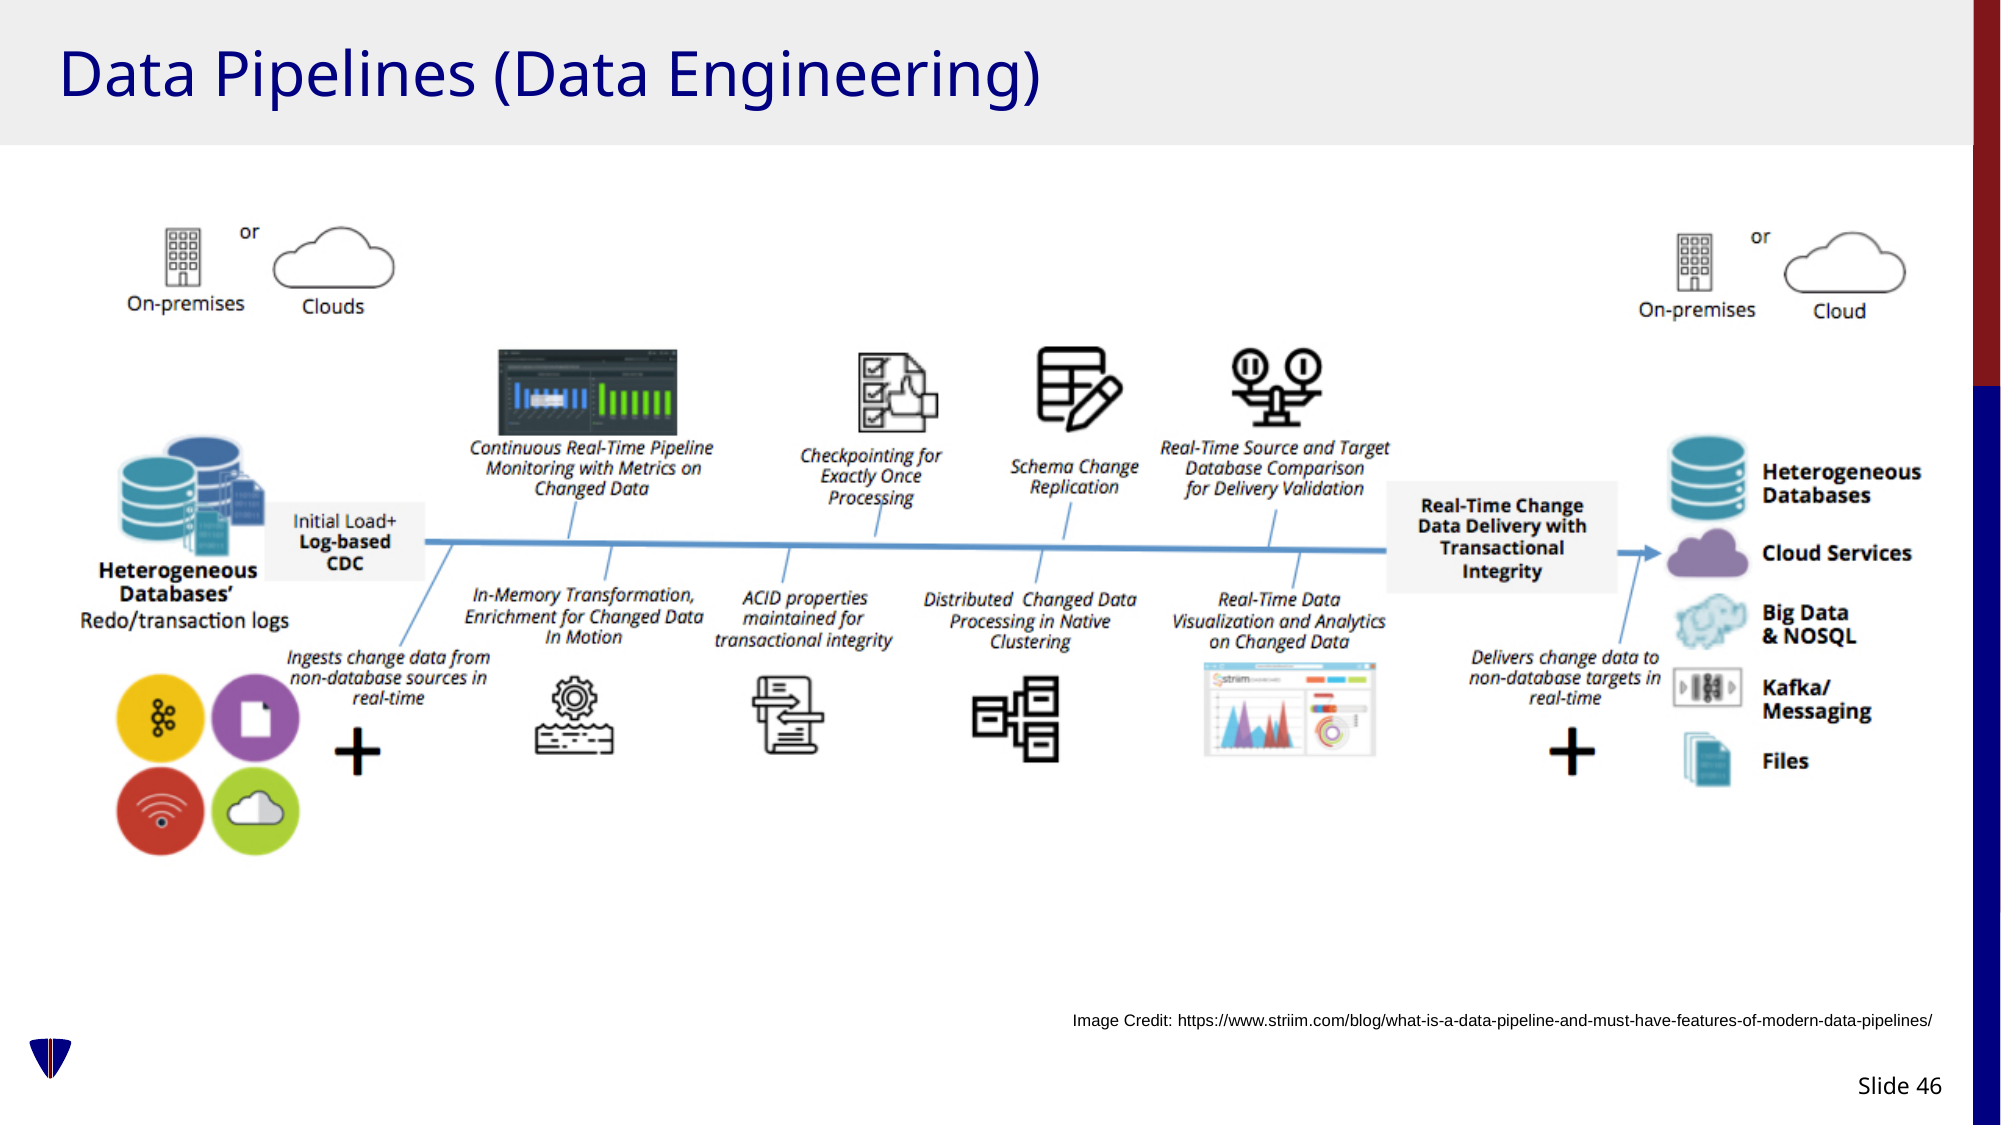

# Data Pipelines (Data Engineering)
Image Credit: https://www.striim.com/blog/what-is-a-data-pipeline-and-must-have-features-of-modern-data-pipelines/